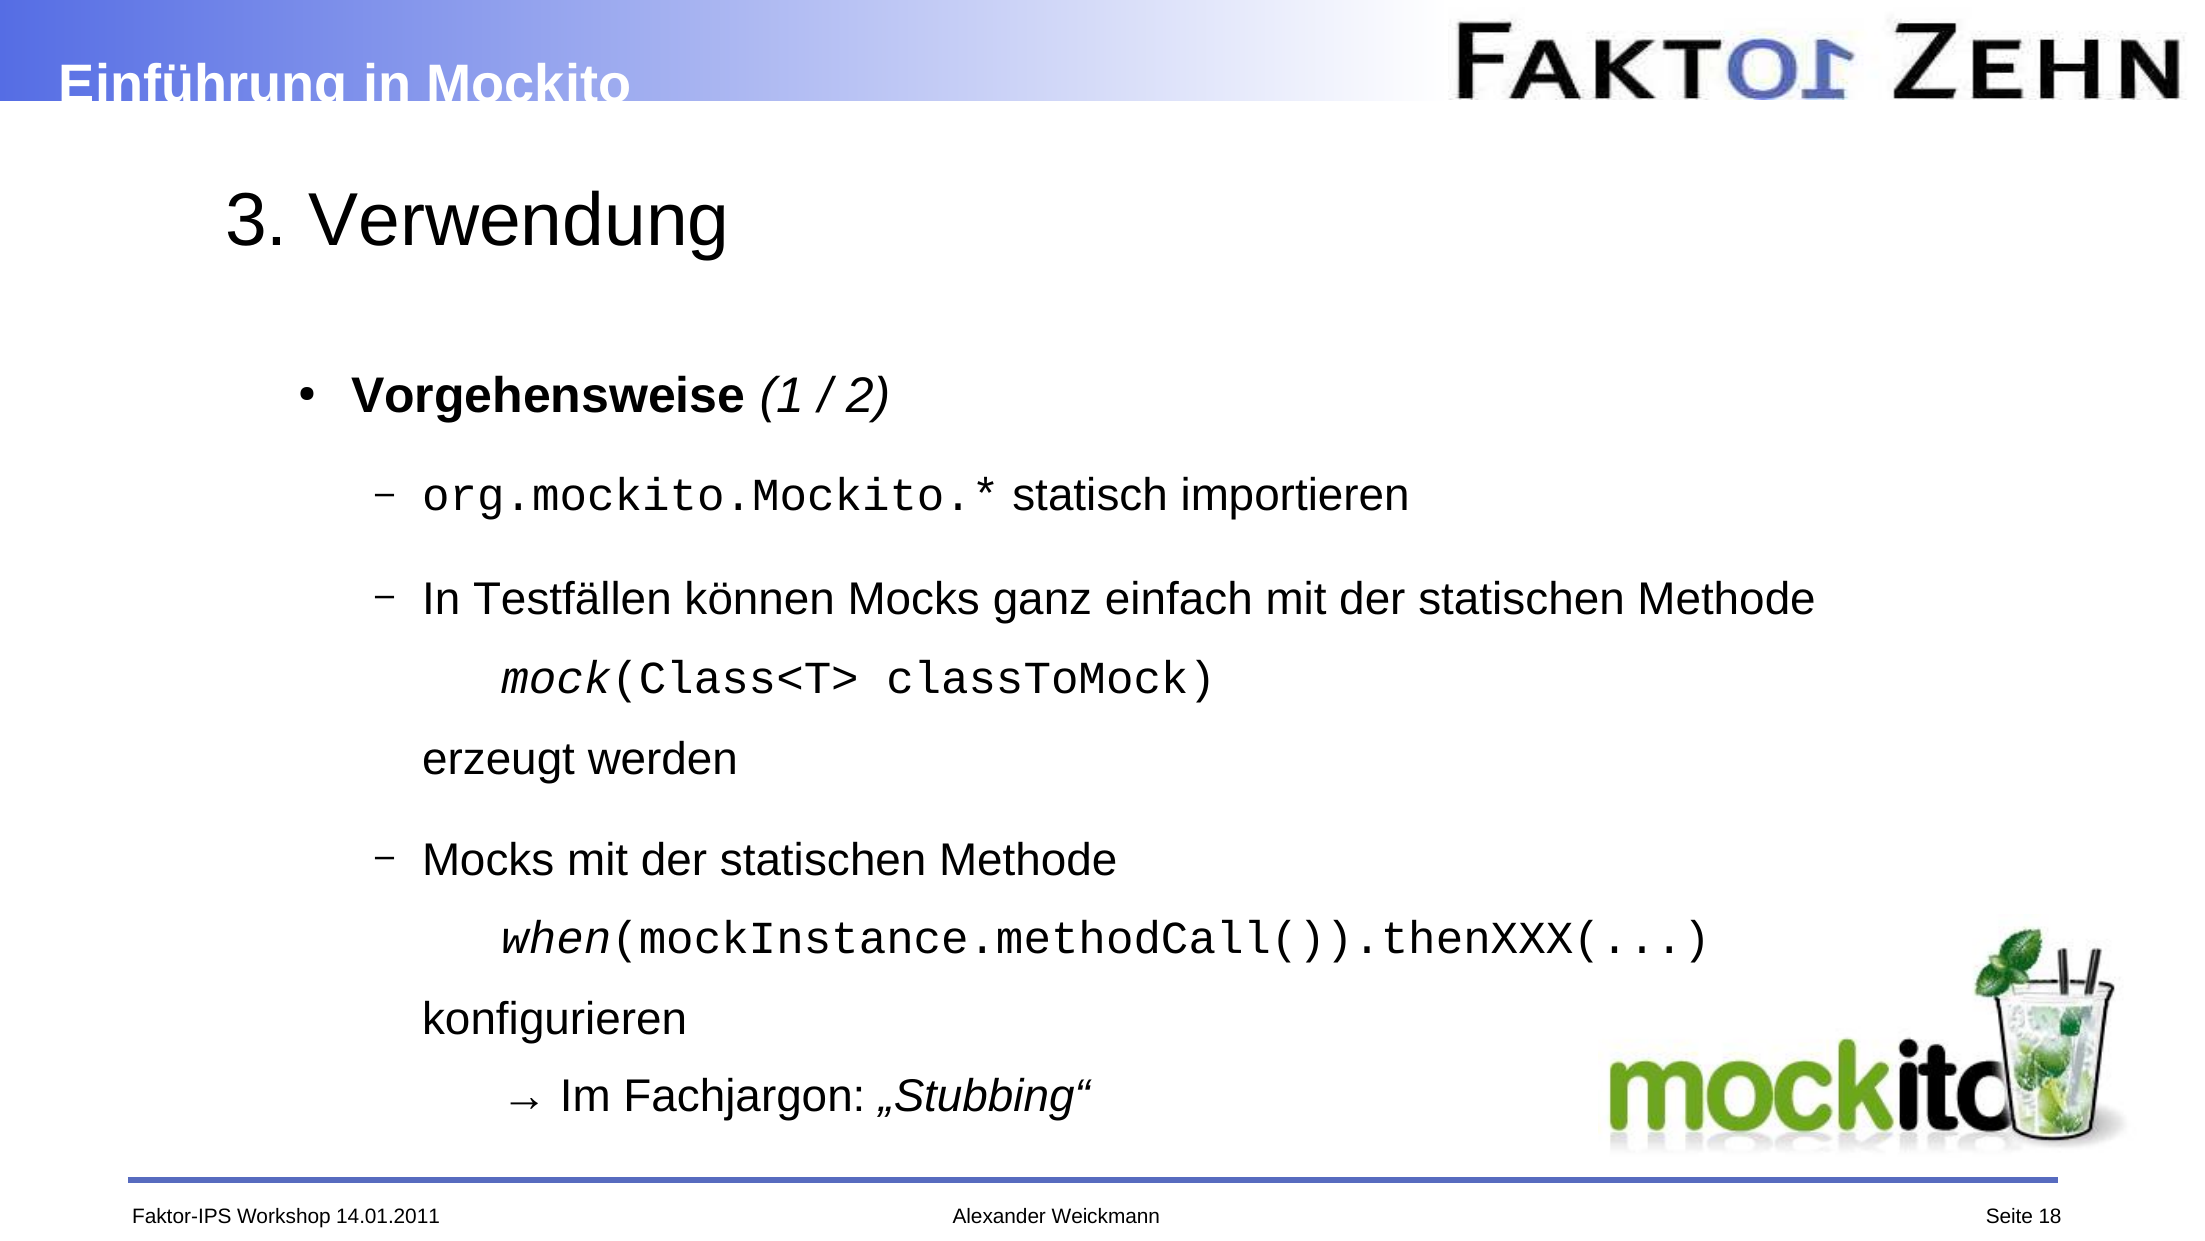

# 3. Verwendung
Vorgehensweise (1 / 2)
org.mockito.Mockito.* statisch importieren
In Testfällen können Mocks ganz einfach mit der statischen Methode
		mock(Class<T> classToMock)
erzeugt werden
Mocks mit der statischen Methode
		when(mockInstance.methodCall()).thenXXX(...)
konfigurieren
		→ Im Fachjargon: „Stubbing“